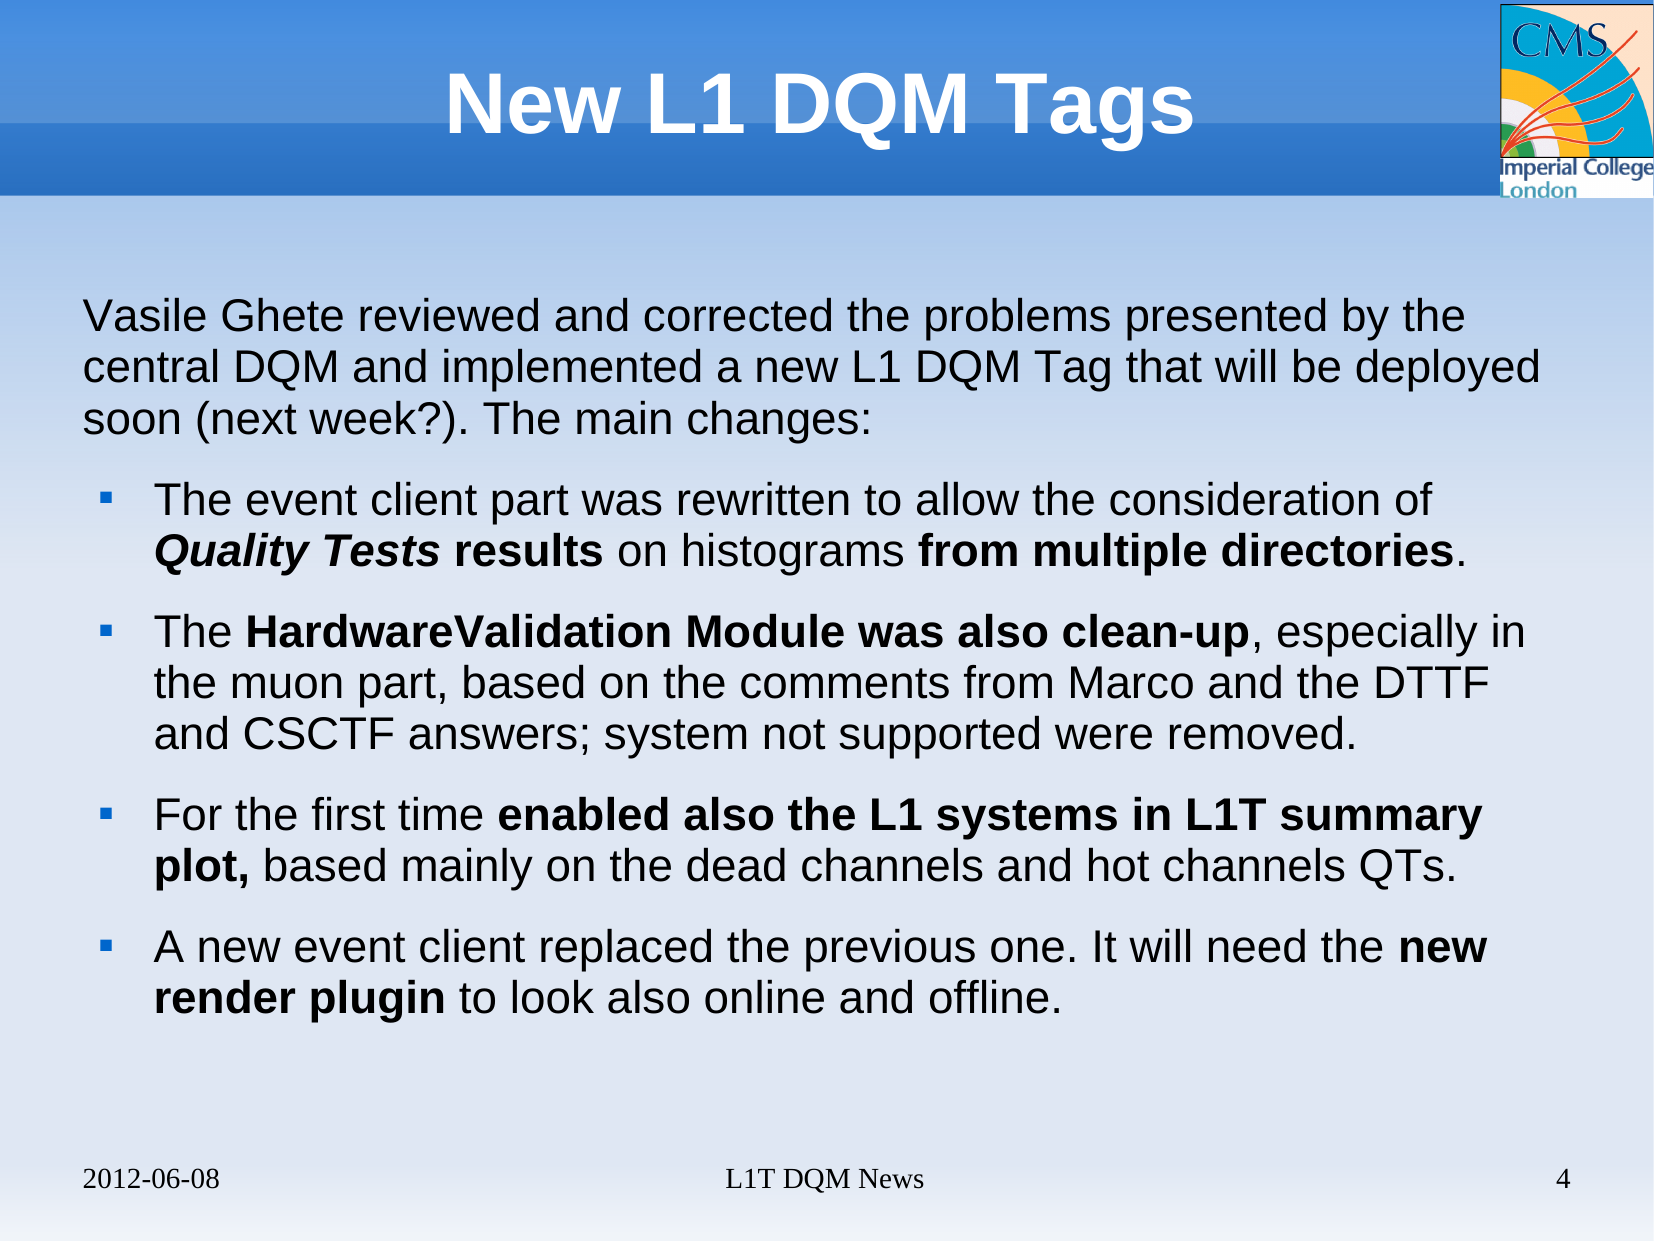

# New L1 DQM Tags
Vasile Ghete reviewed and corrected the problems presented by the central DQM and implemented a new L1 DQM Tag that will be deployed soon (next week?). The main changes:
The event client part was rewritten to allow the consideration of Quality Tests results on histograms from multiple directories.
The HardwareValidation Module was also clean-up, especially in the muon part, based on the comments from Marco and the DTTF and CSCTF answers; system not supported were removed.
For the first time enabled also the L1 systems in L1T summary plot, based mainly on the dead channels and hot channels QTs.
A new event client replaced the previous one. It will need the new render plugin to look also online and offline.
2012-06-08
L1T DQM News
4